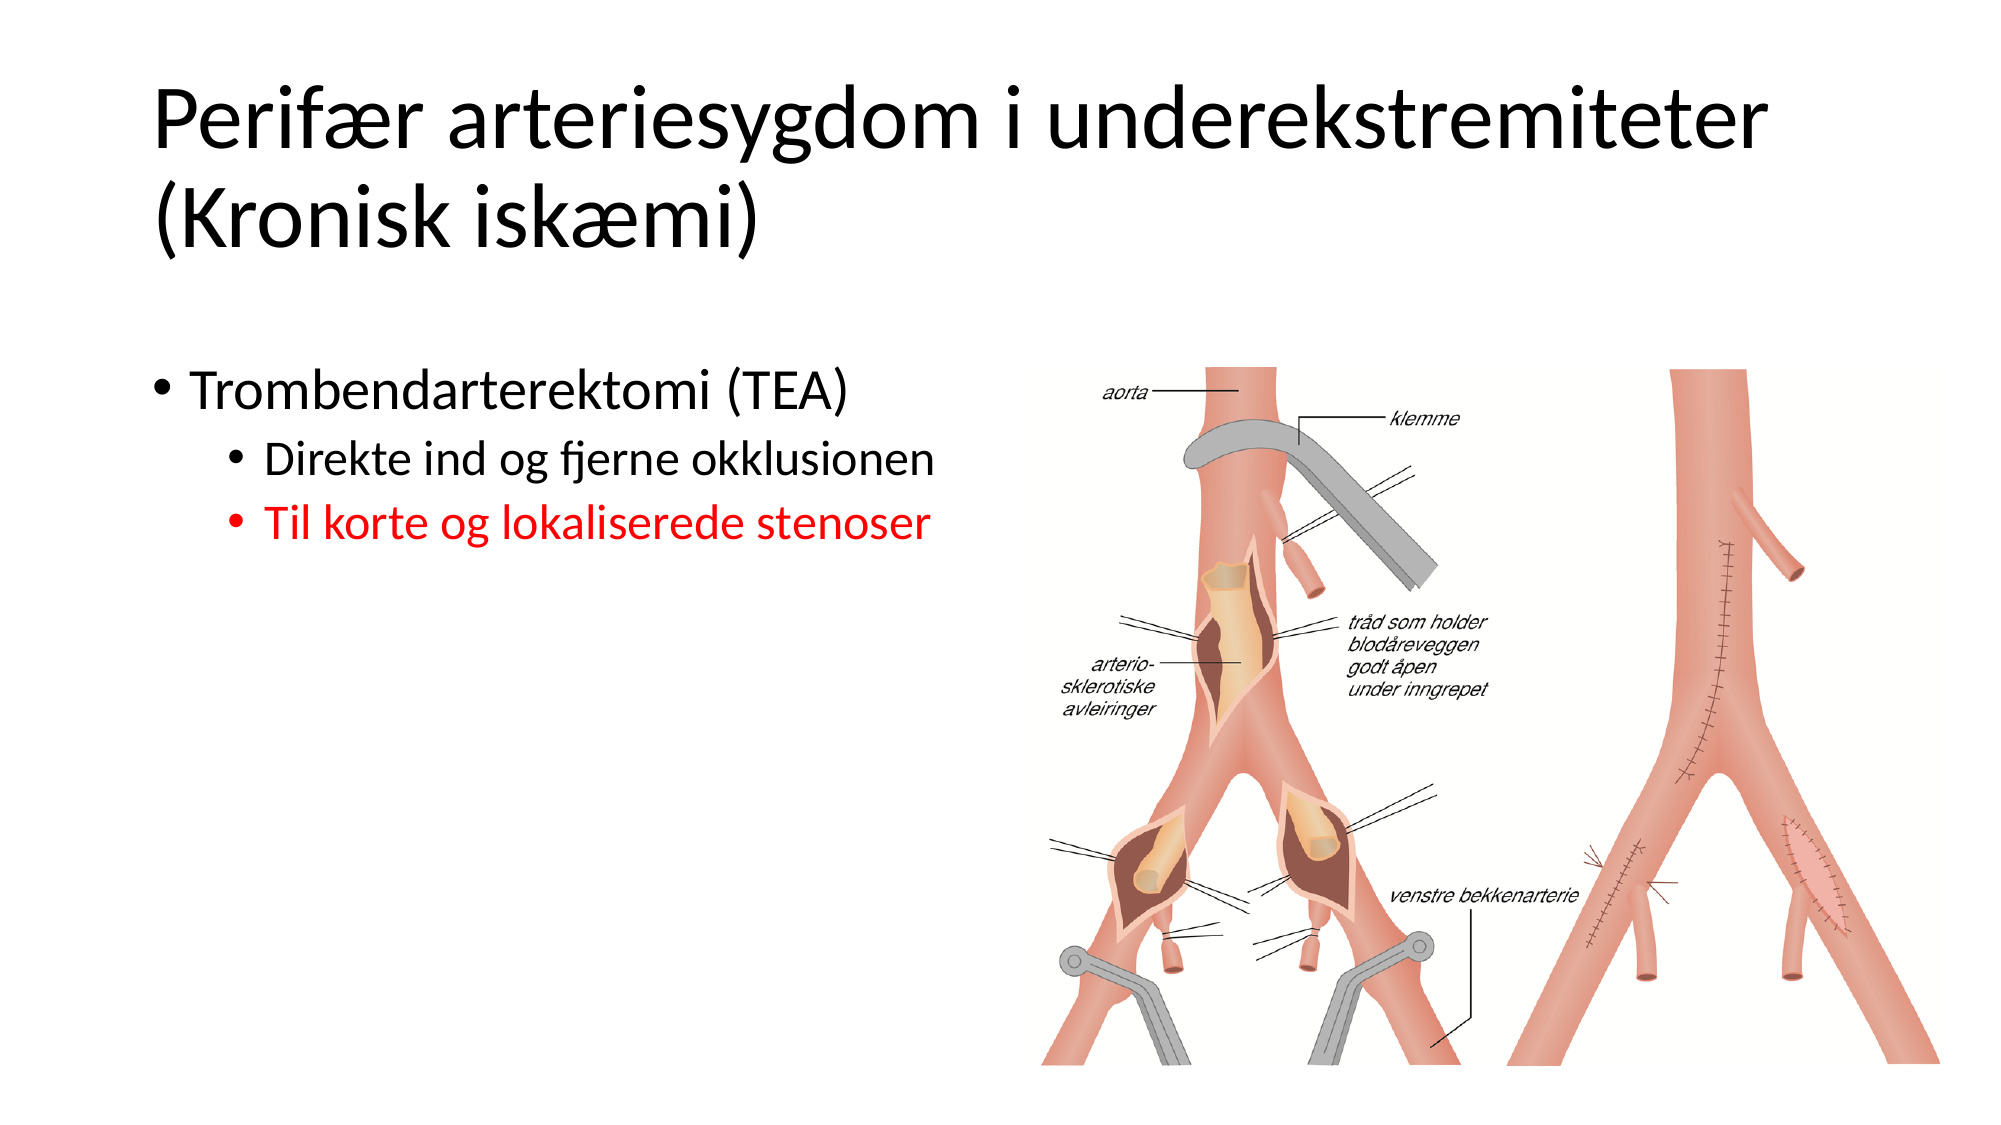

# Perifær arteriesygdom i underekstremiteter (Kronisk iskæmi)
Trombendarterektomi (TEA)
Direkte ind og fjerne okklusionen
Til korte og lokaliserede stenoser